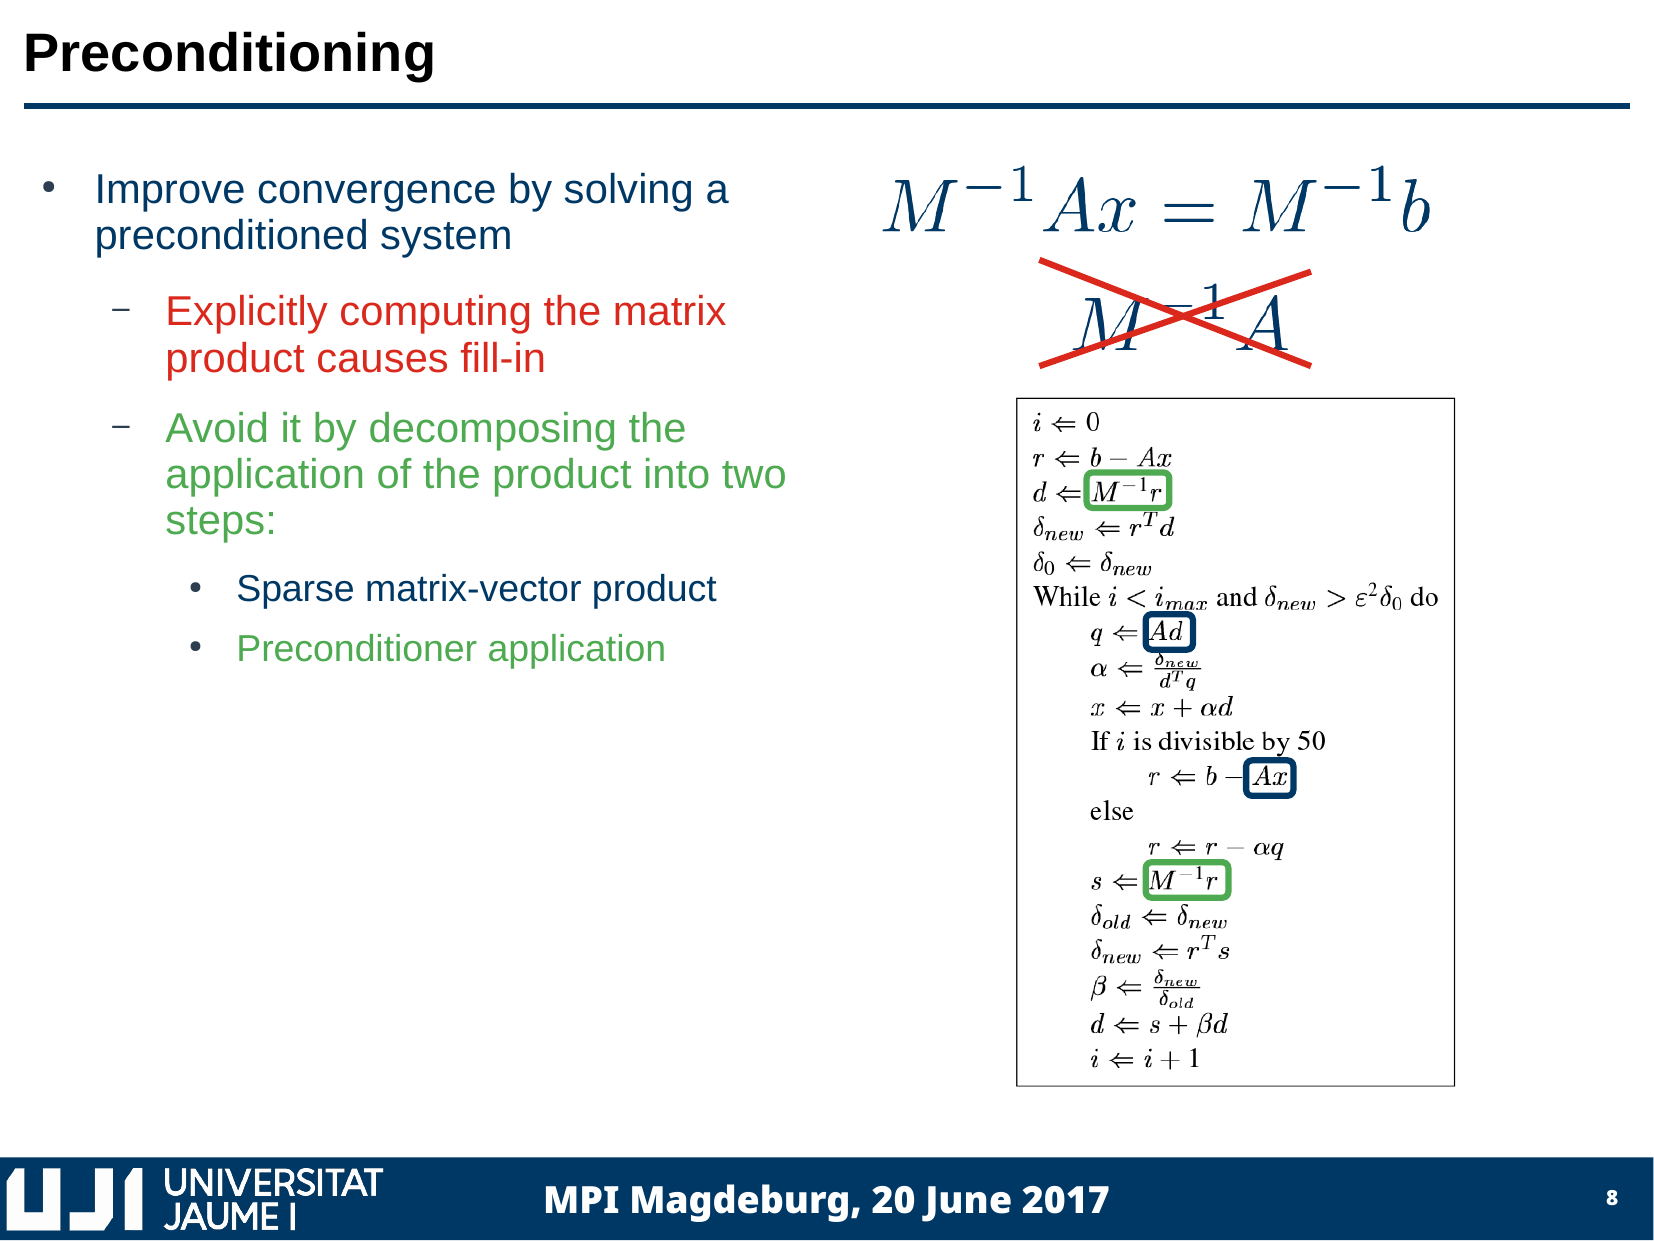

# Preconditioning
Improve convergence by solving a preconditioned system
Explicitly computing the matrix product causes fill-in
Avoid it by decomposing the application of the product into two steps:
Sparse matrix-vector product
Preconditioner application
MPI Magdeburg, 20 June 2017
8